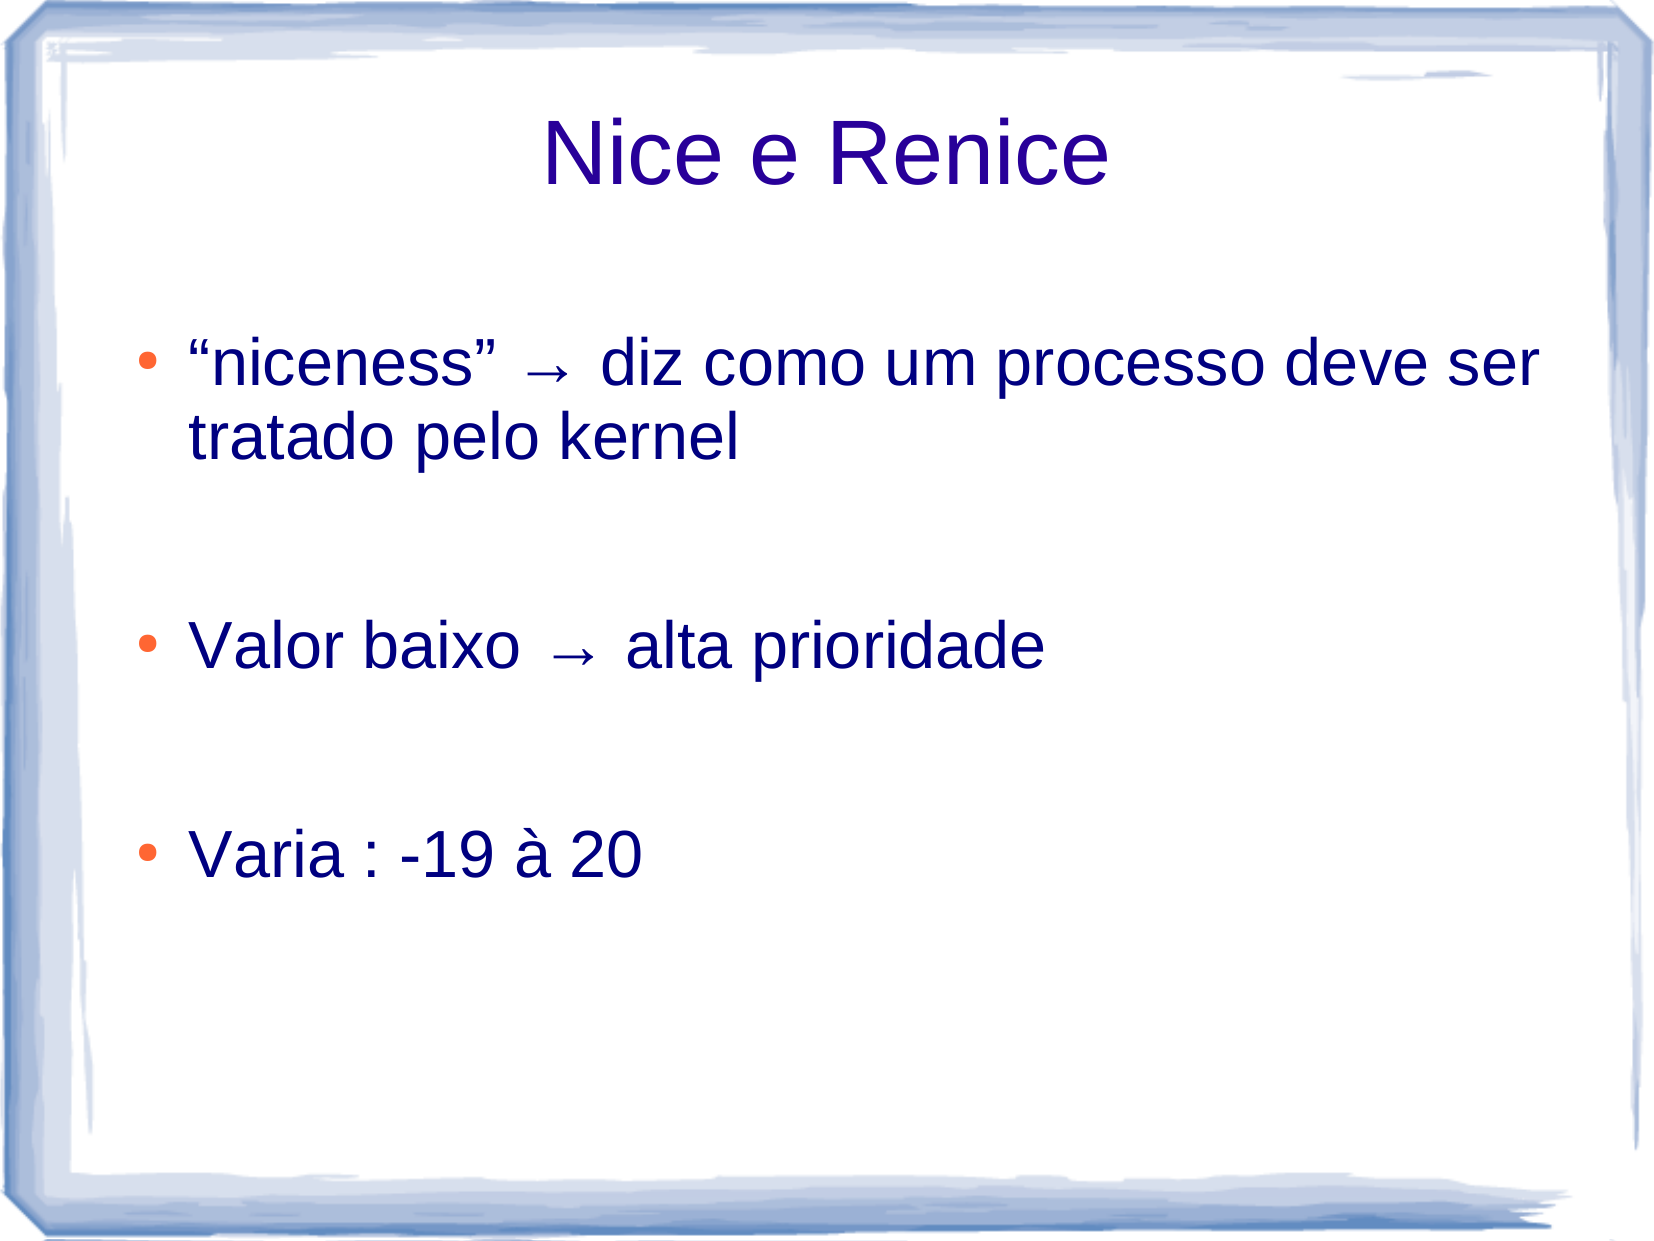

# Nice e Renice
“niceness” → diz como um processo deve ser tratado pelo kernel
Valor baixo → alta prioridade
Varia : -19 à 20